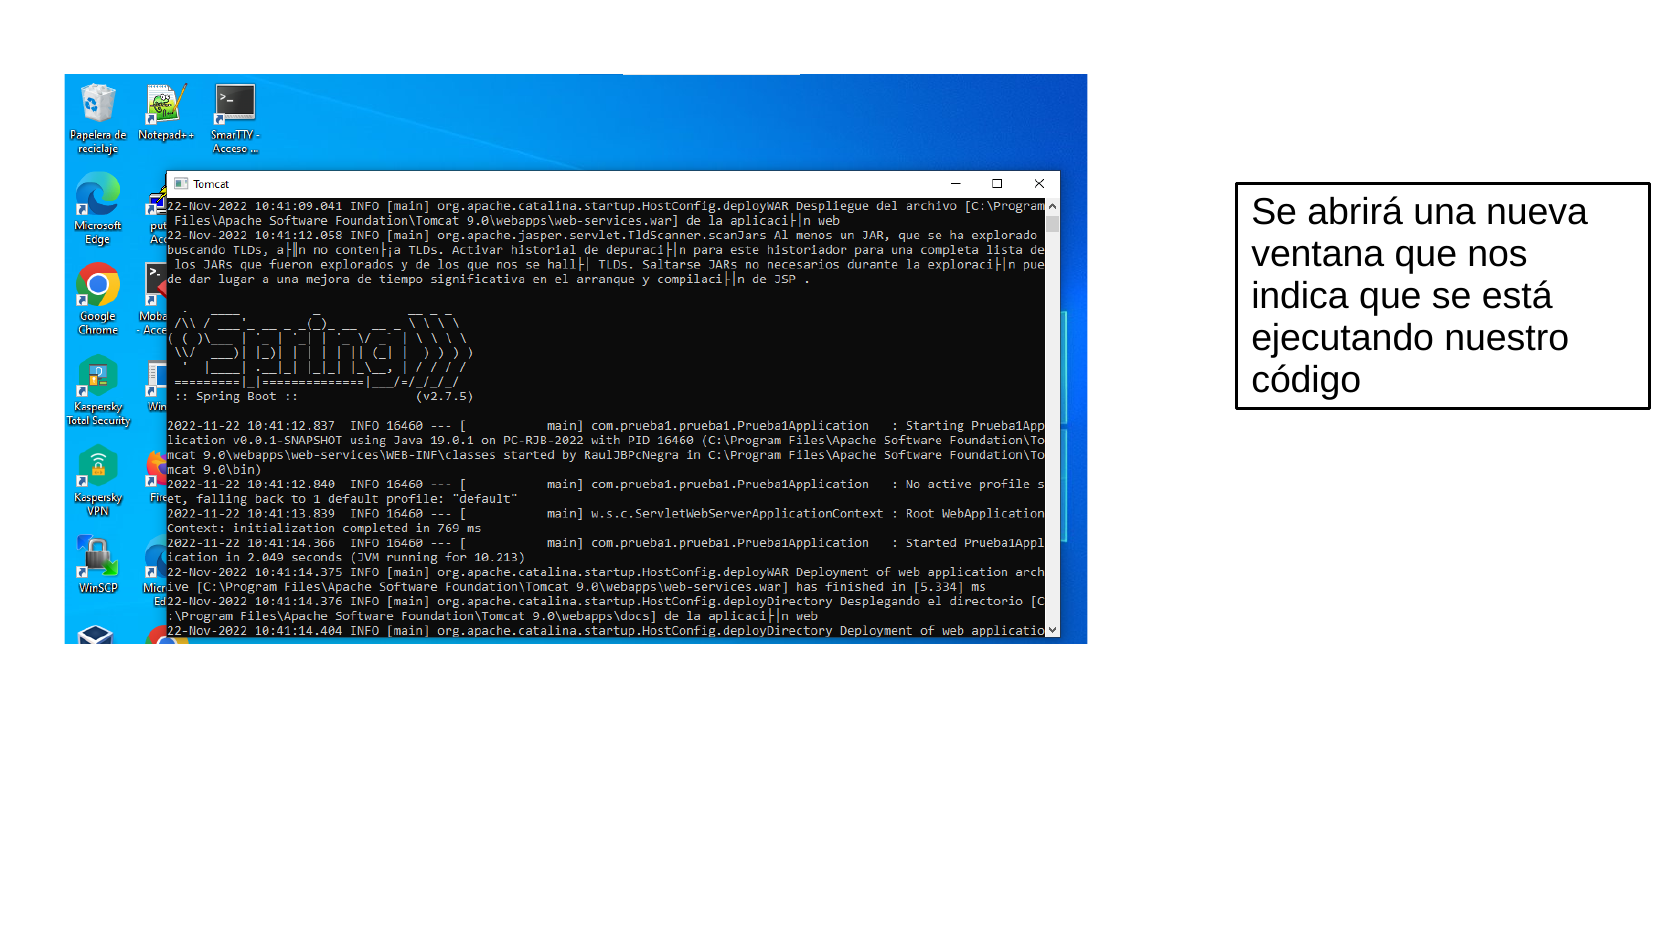

#
Se abrirá una nueva ventana que nos indica que se está ejecutando nuestro código